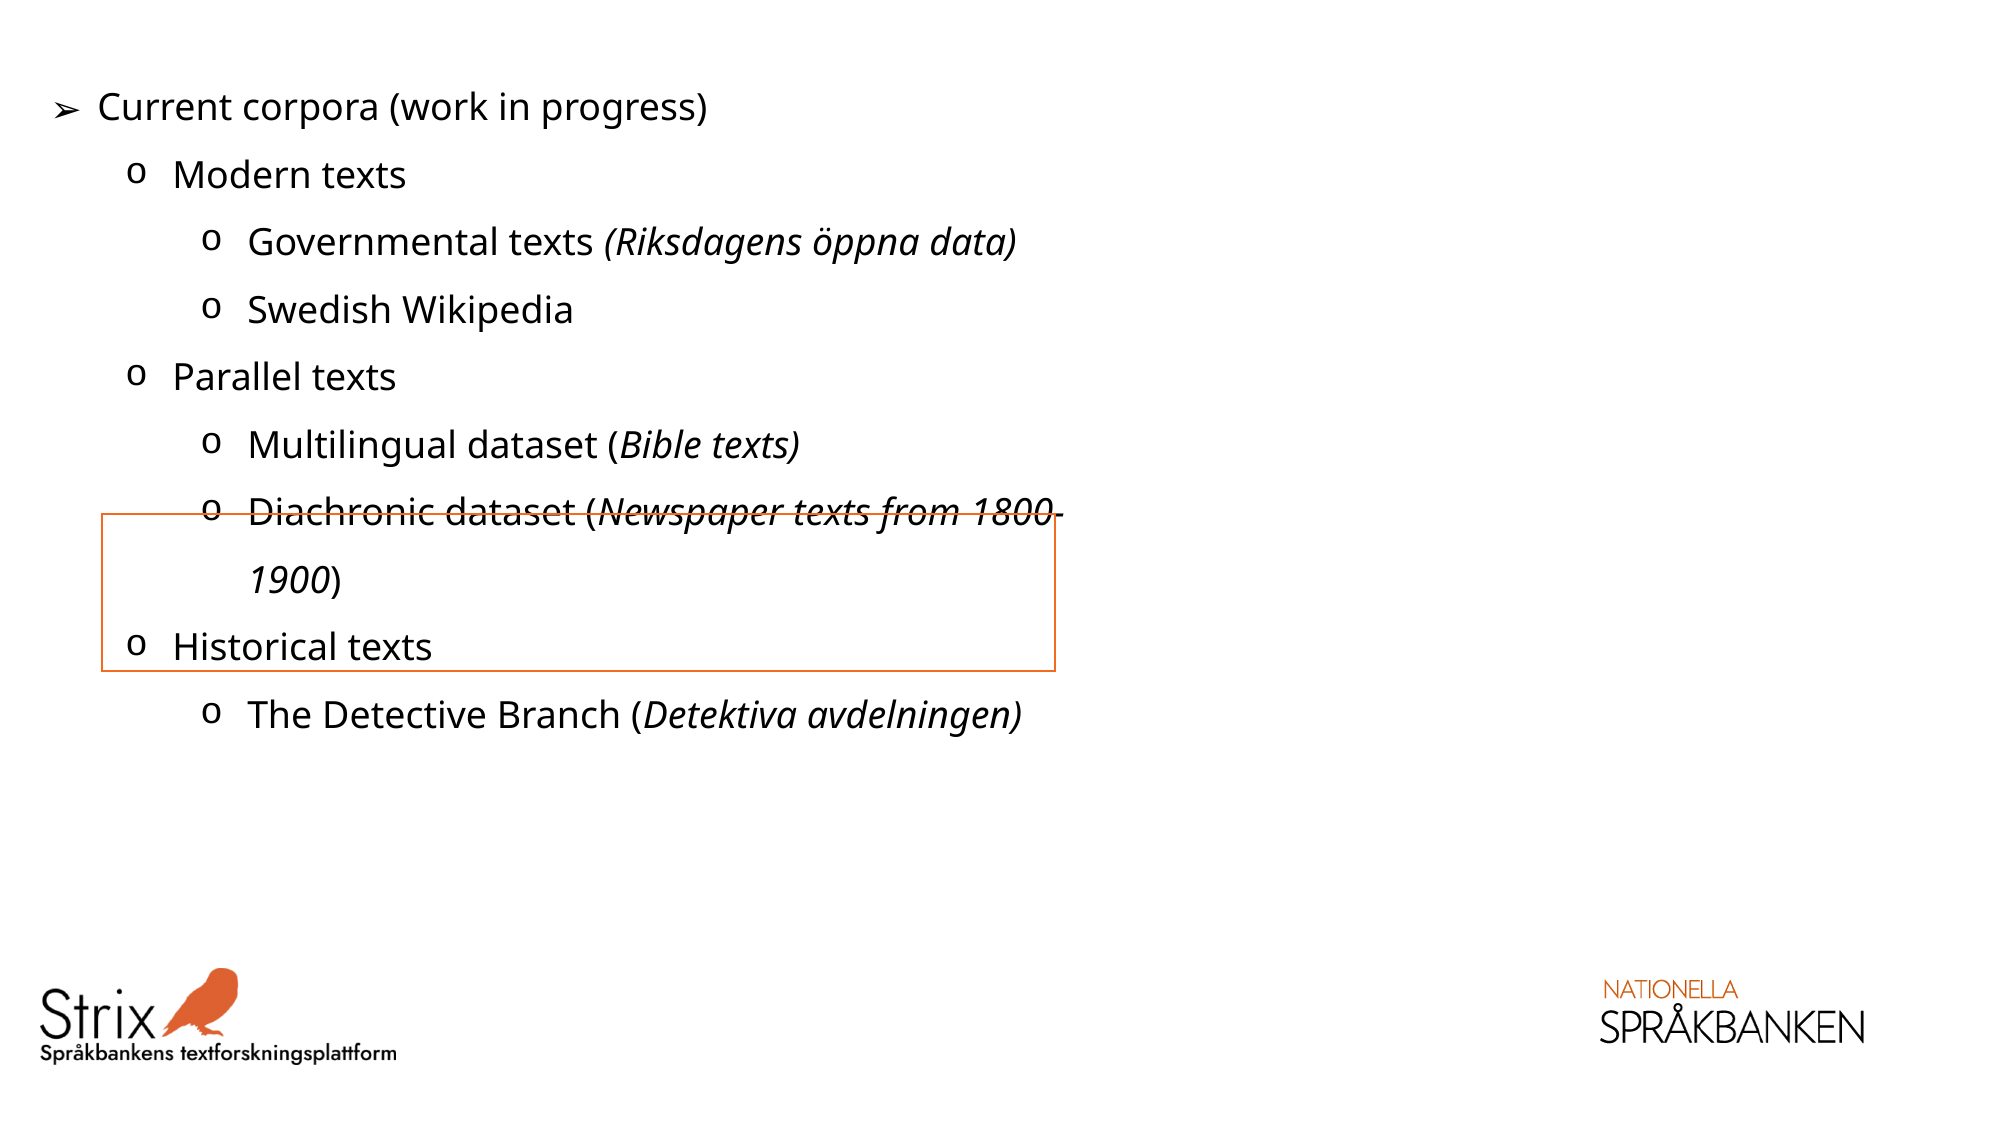

Current corpora (work in progress)
Modern texts
Governmental texts (Riksdagens öppna data)
Swedish Wikipedia
Parallel texts
Multilingual dataset (Bible texts)
Diachronic dataset (Newspaper texts from 1800-1900)
Historical texts
The Detective Branch (Detektiva avdelningen)